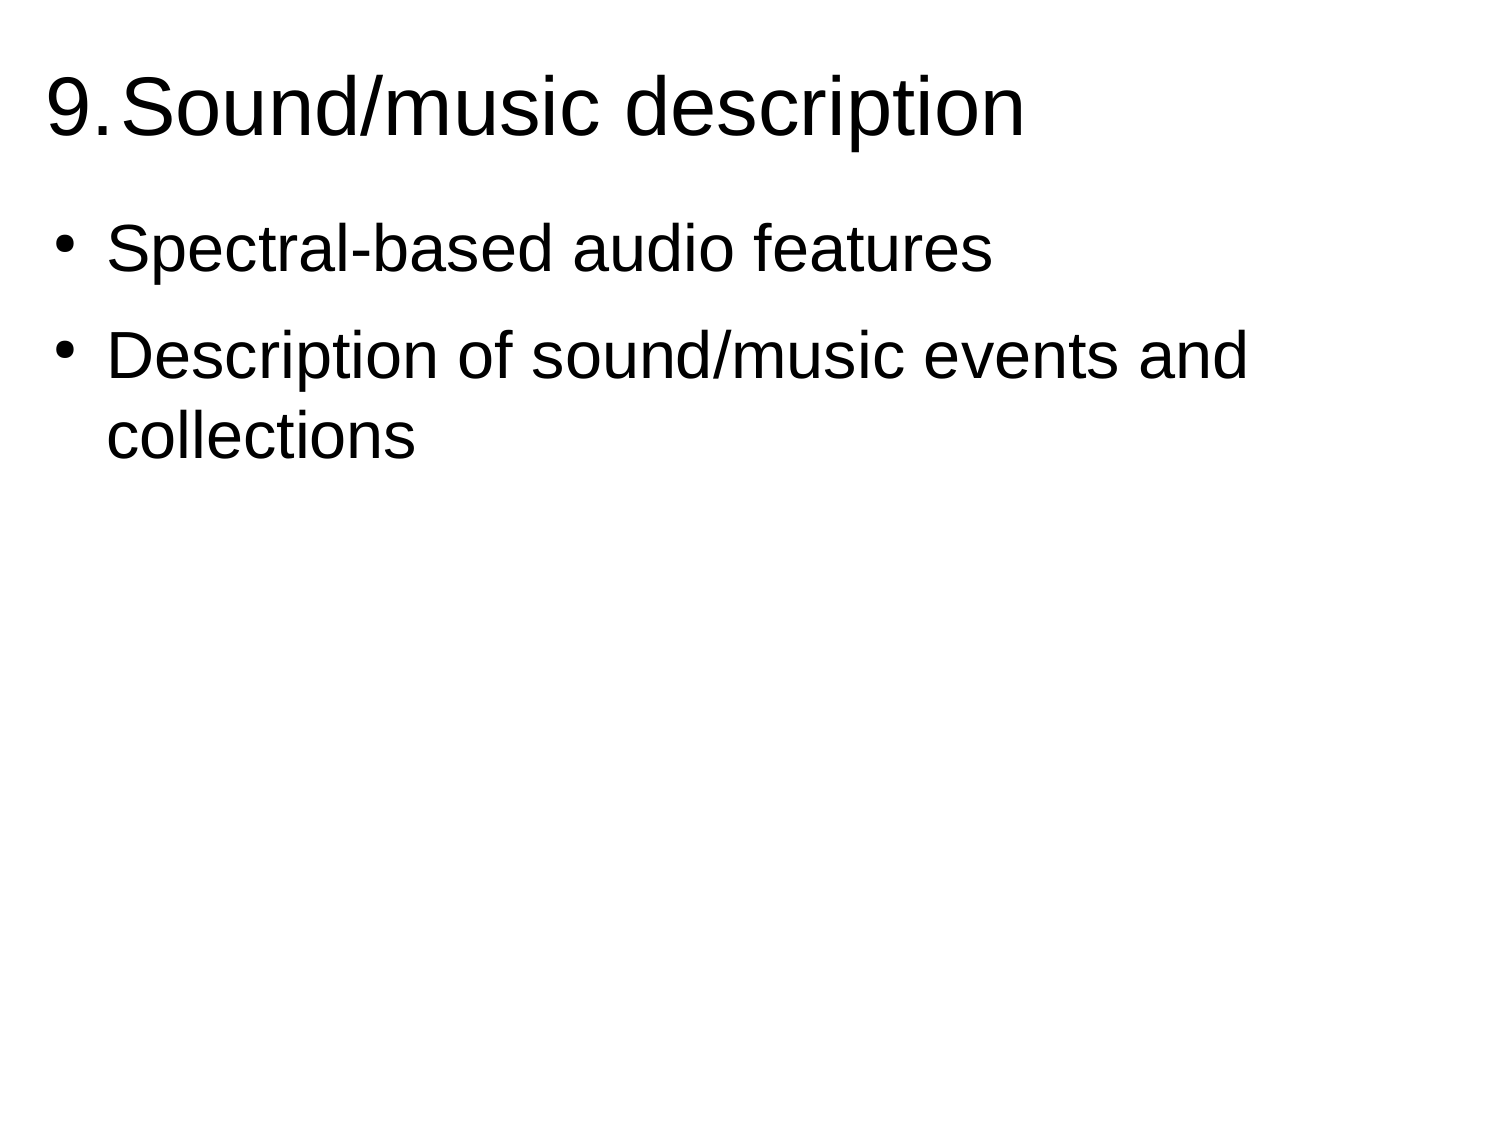

# 9.	Sound/music description
Spectral-based audio features
Description of sound/music events and collections